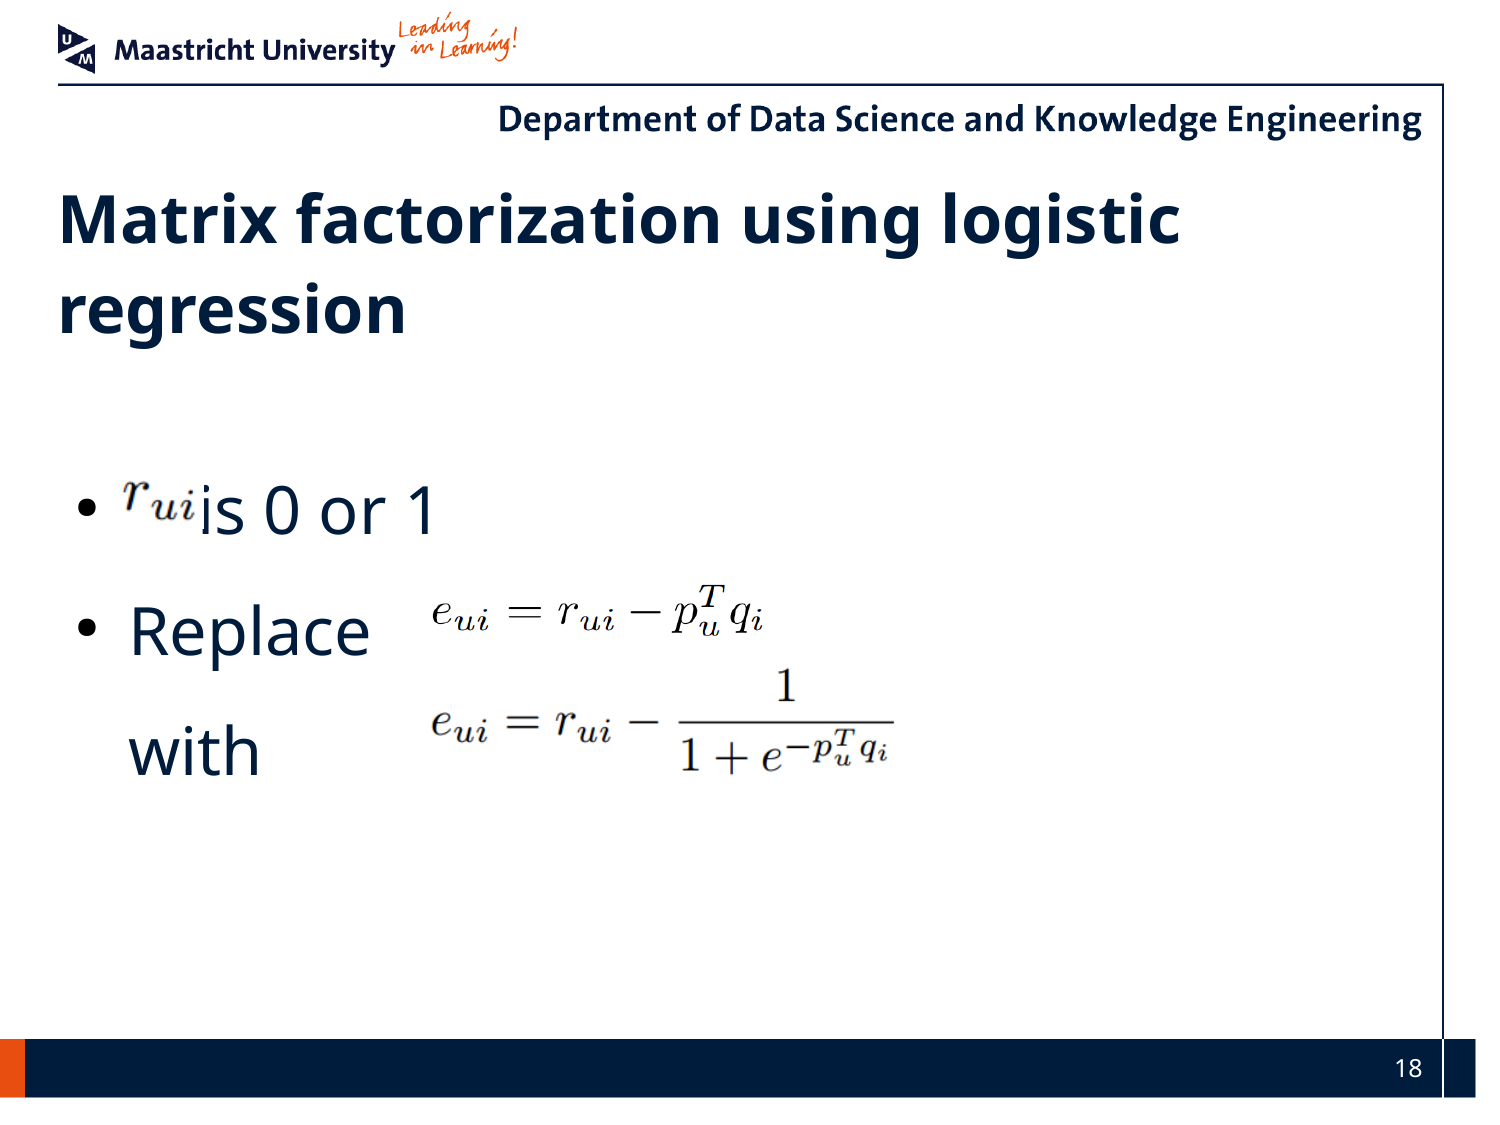

# Matrix factorization using logistic regression
 is 0 or 1
Replace
with